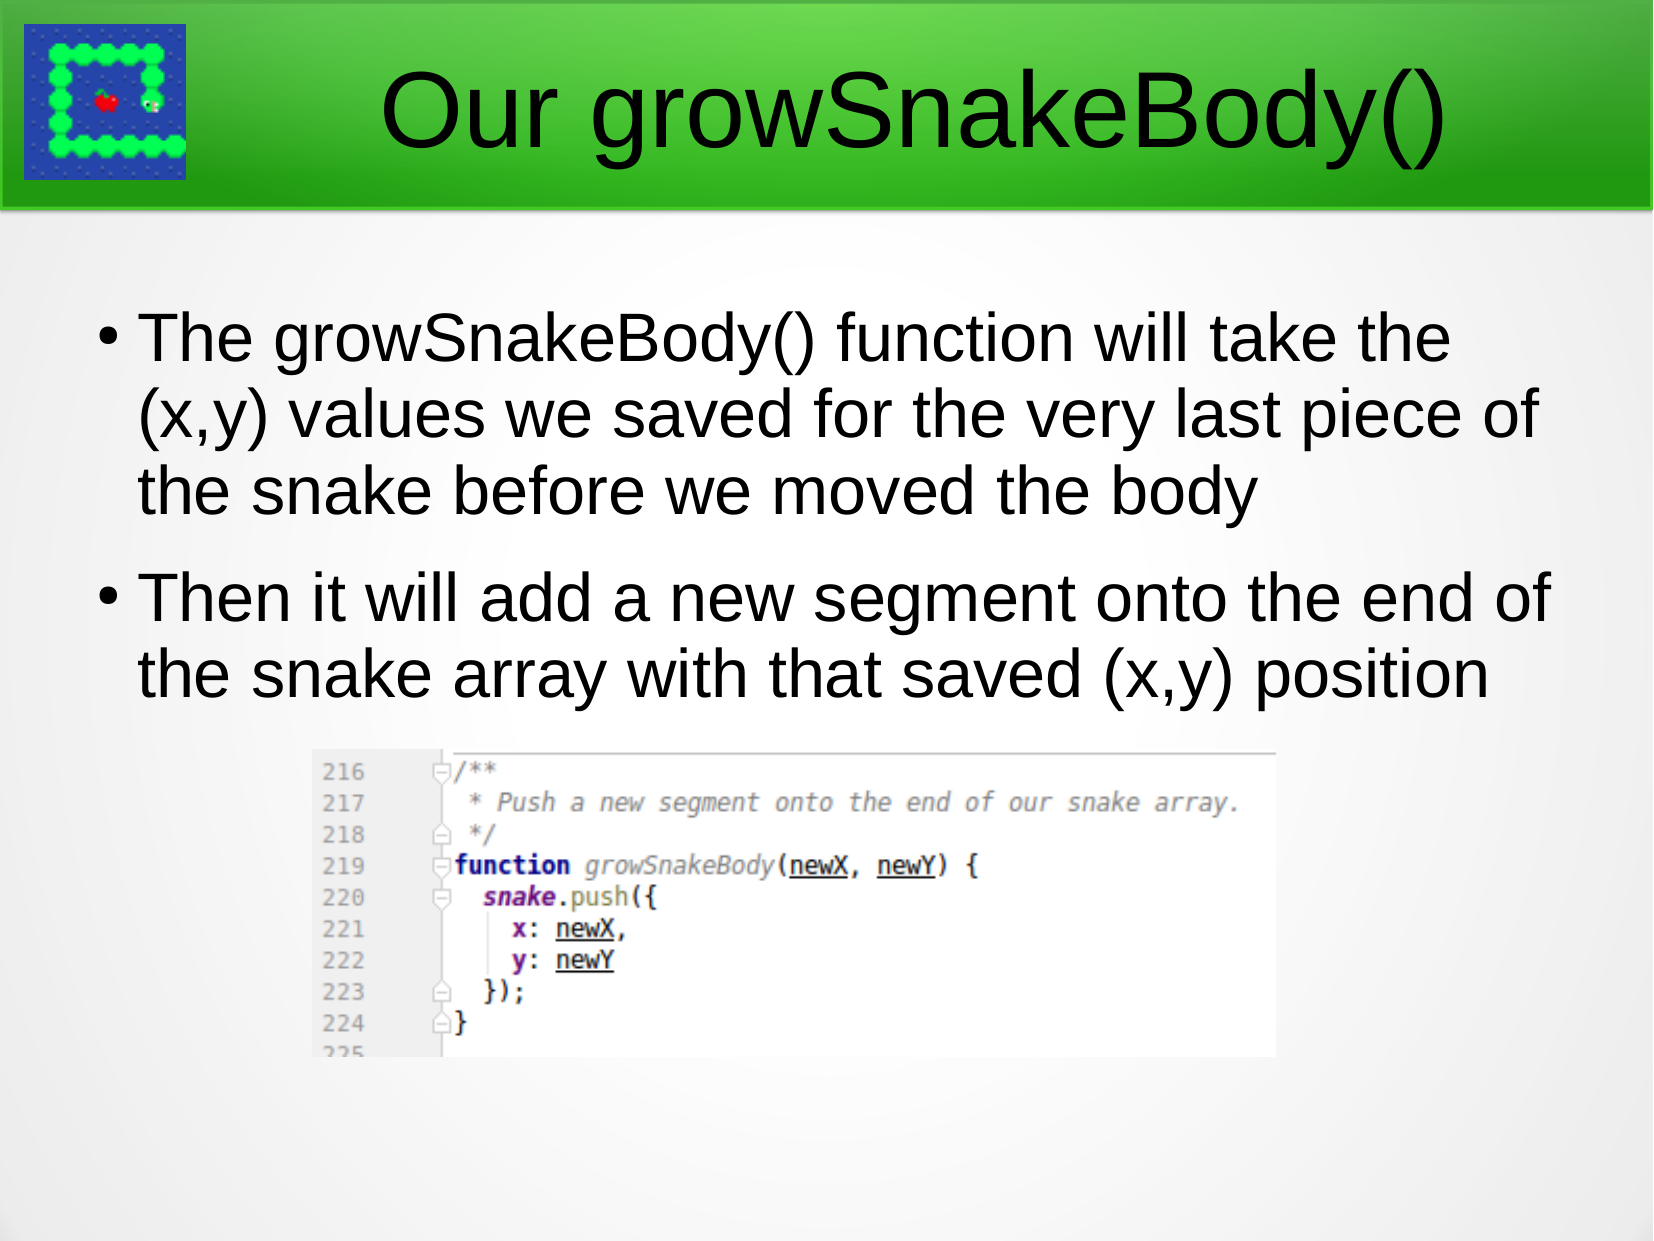

# Our growSnakeBody()
The growSnakeBody() function will take the (x,y) values we saved for the very last piece of the snake before we moved the body
Then it will add a new segment onto the end of the snake array with that saved (x,y) position